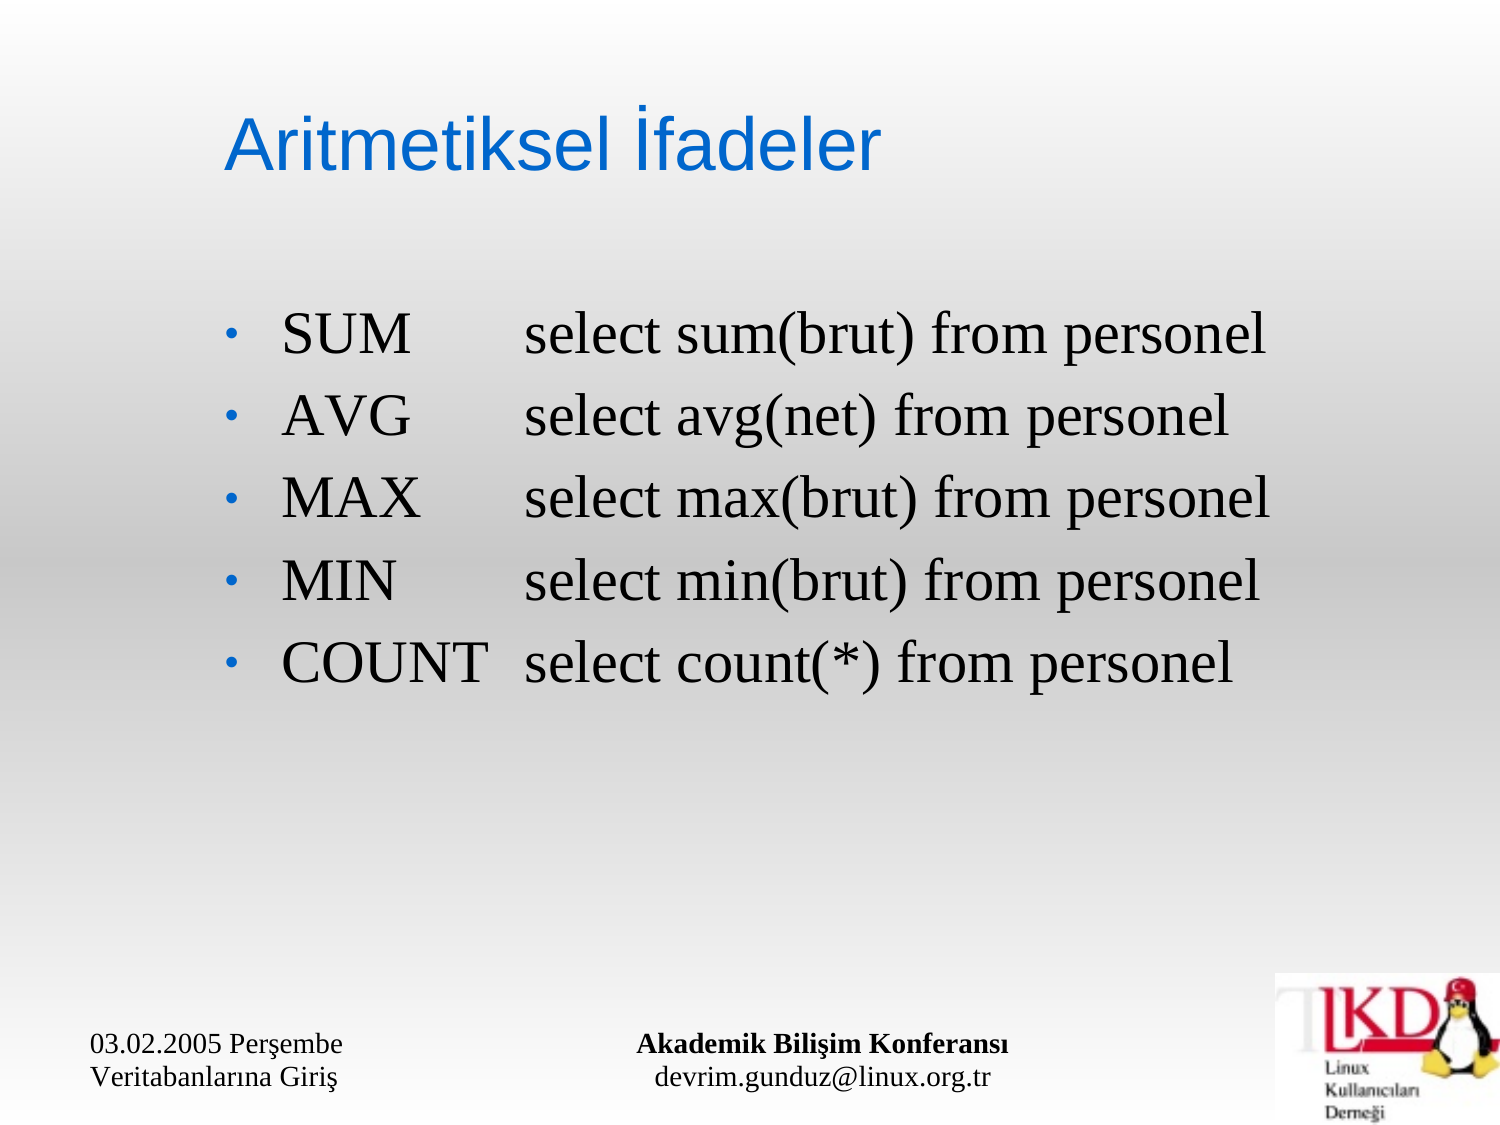

# Aritmetiksel İfadeler
SUM	select sum(brut) from personel
AVG	select avg(net) from personel
MAX	select max(brut) from personel
MIN	select min(brut) from personel
COUNT	select count(*) from personel